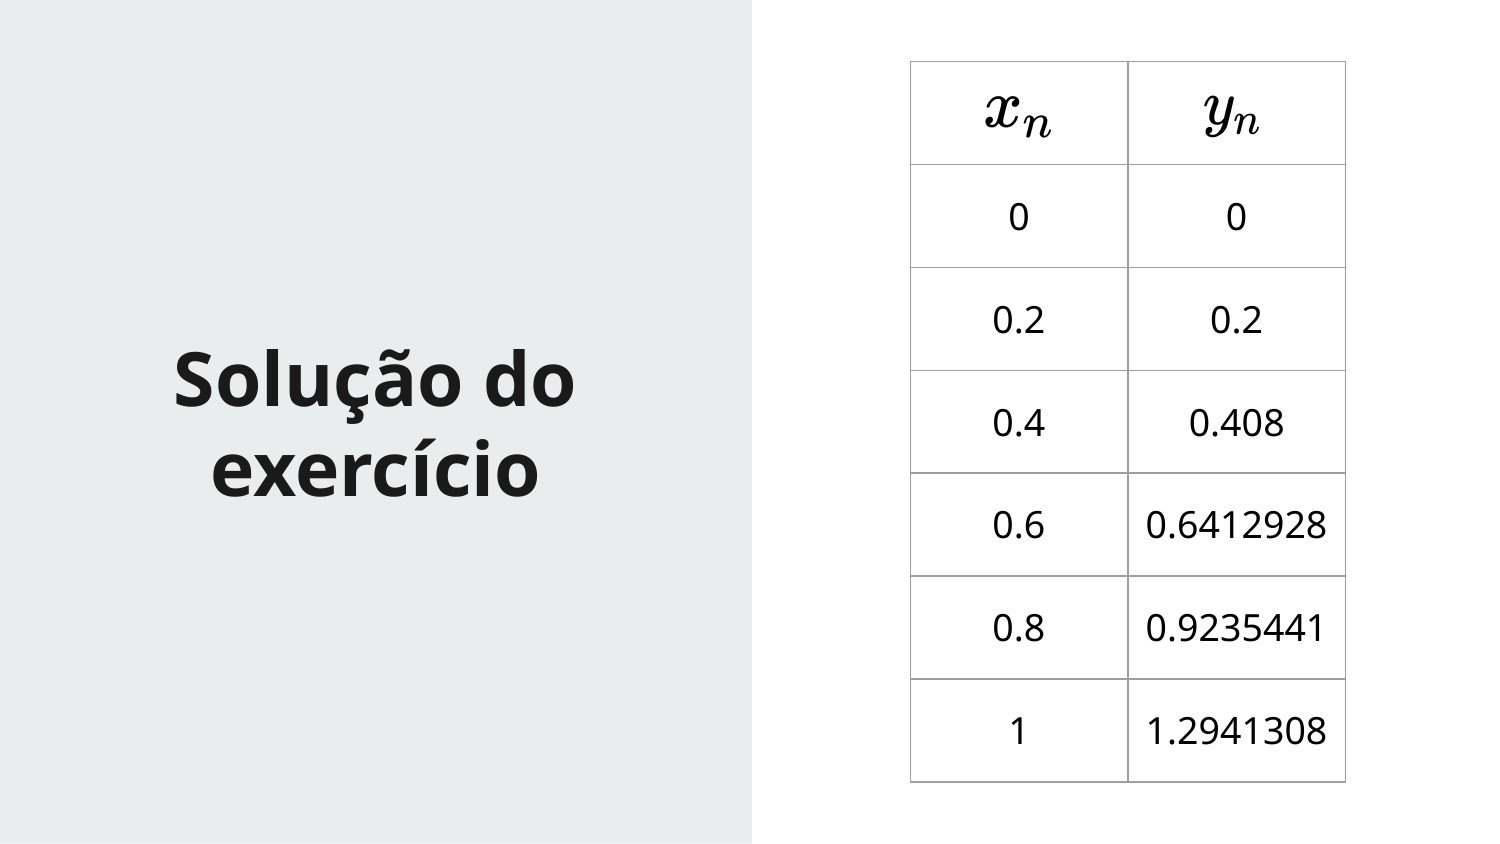

| | |
| --- | --- |
| 0 | 0 |
| 0.2 | 0.2 |
| 0.4 | 0.408 |
| 0.6 | 0.6412928 |
| 0.8 | 0.9235441 |
| 1 | 1.2941308 |
# Solução do exercício